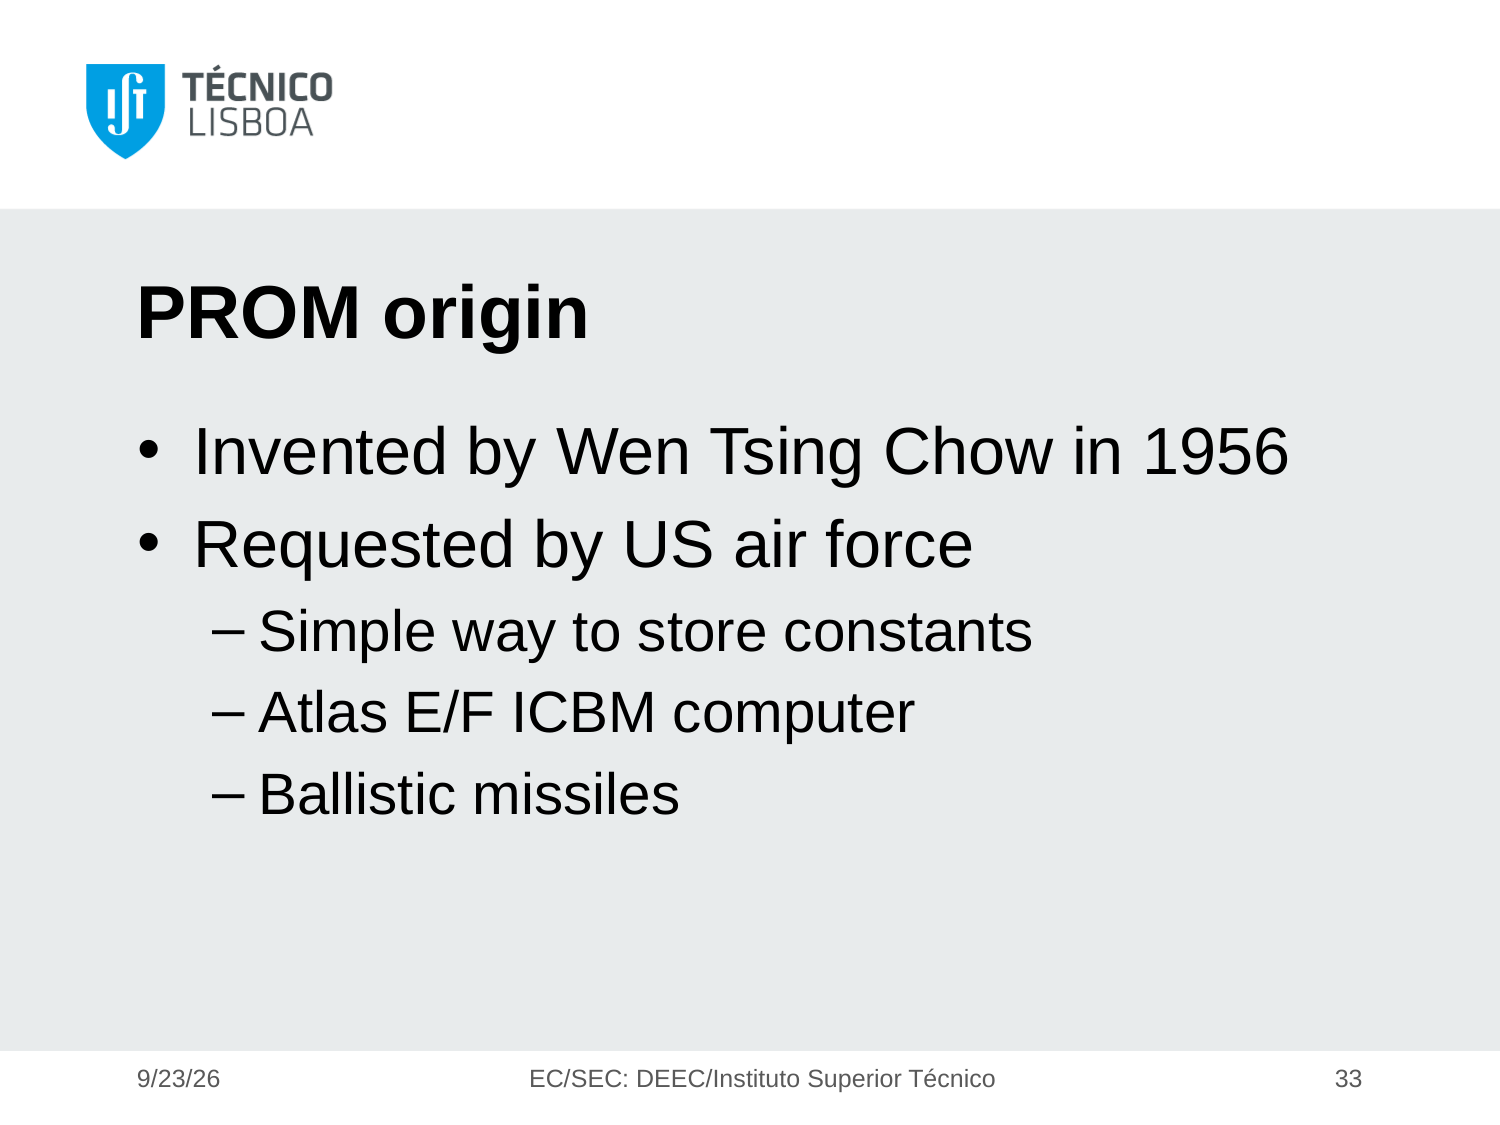

# PROM origin
Invented by Wen Tsing Chow in 1956
Requested by US air force
Simple way to store constants
Atlas E/F ICBM computer
Ballistic missiles
EC/SEC: DEEC/Instituto Superior Técnico